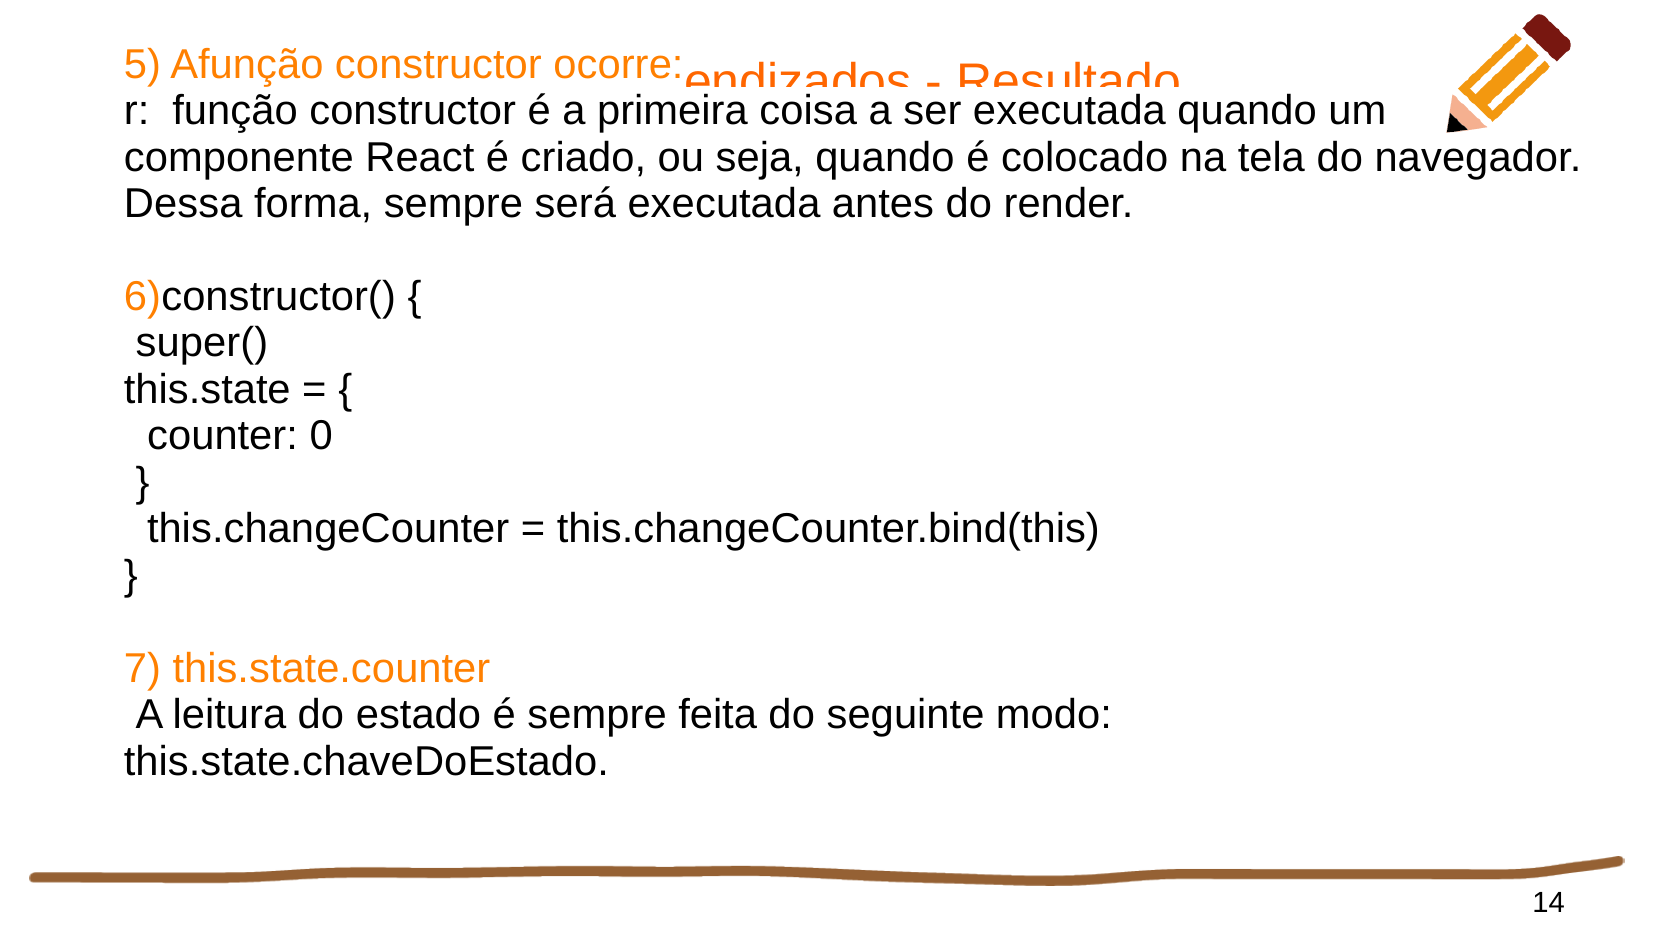

# Fixando os aprendizados - Resultado
5) Afunção constructor ocorre:
r: função constructor é a primeira coisa a ser executada quando um componente React é criado, ou seja, quando é colocado na tela do navegador. Dessa forma, sempre será executada antes do render.
6)constructor() {
 super()
this.state = {
 counter: 0
 }
 this.changeCounter = this.changeCounter.bind(this)
}
7) this.state.counter
 A leitura do estado é sempre feita do seguinte modo: this.state.chaveDoEstado.
14